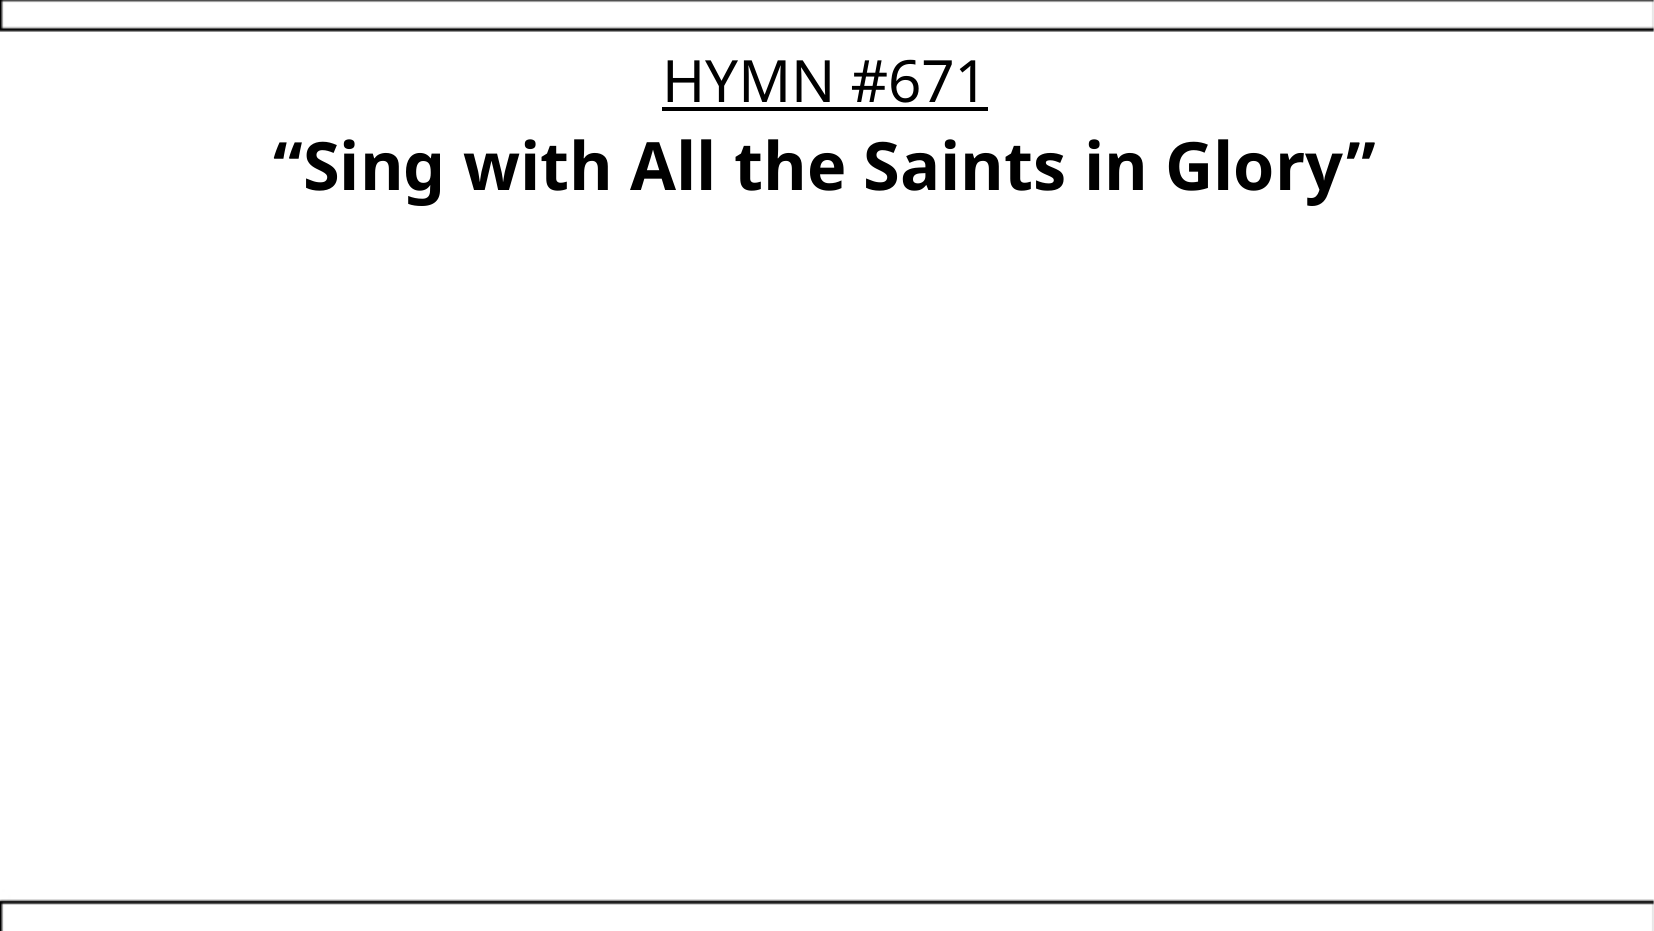

HYMN #671
“Sing with All the Saints in Glory”